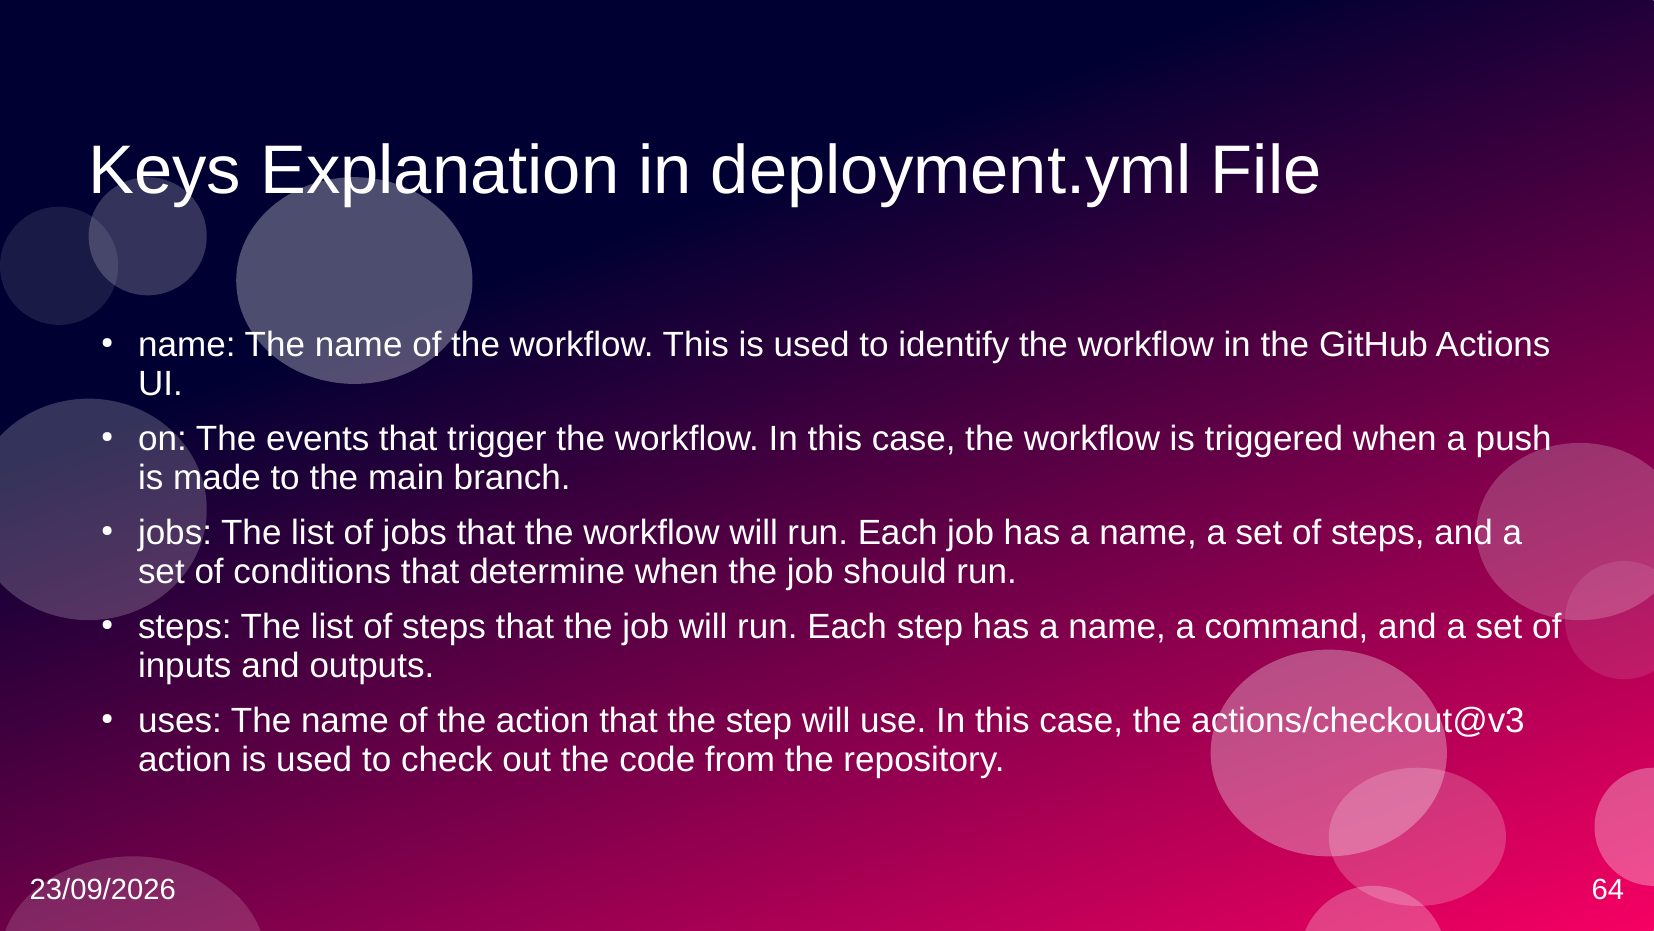

# Keys Explanation in deployment.yml File
name: The name of the workflow. This is used to identify the workflow in the GitHub Actions UI.
on: The events that trigger the workflow. In this case, the workflow is triggered when a push is made to the main branch.
jobs: The list of jobs that the workflow will run. Each job has a name, a set of steps, and a set of conditions that determine when the job should run.
steps: The list of steps that the job will run. Each step has a name, a command, and a set of inputs and outputs.
uses: The name of the action that the step will use. In this case, the actions/checkout@v3 action is used to check out the code from the repository.
64